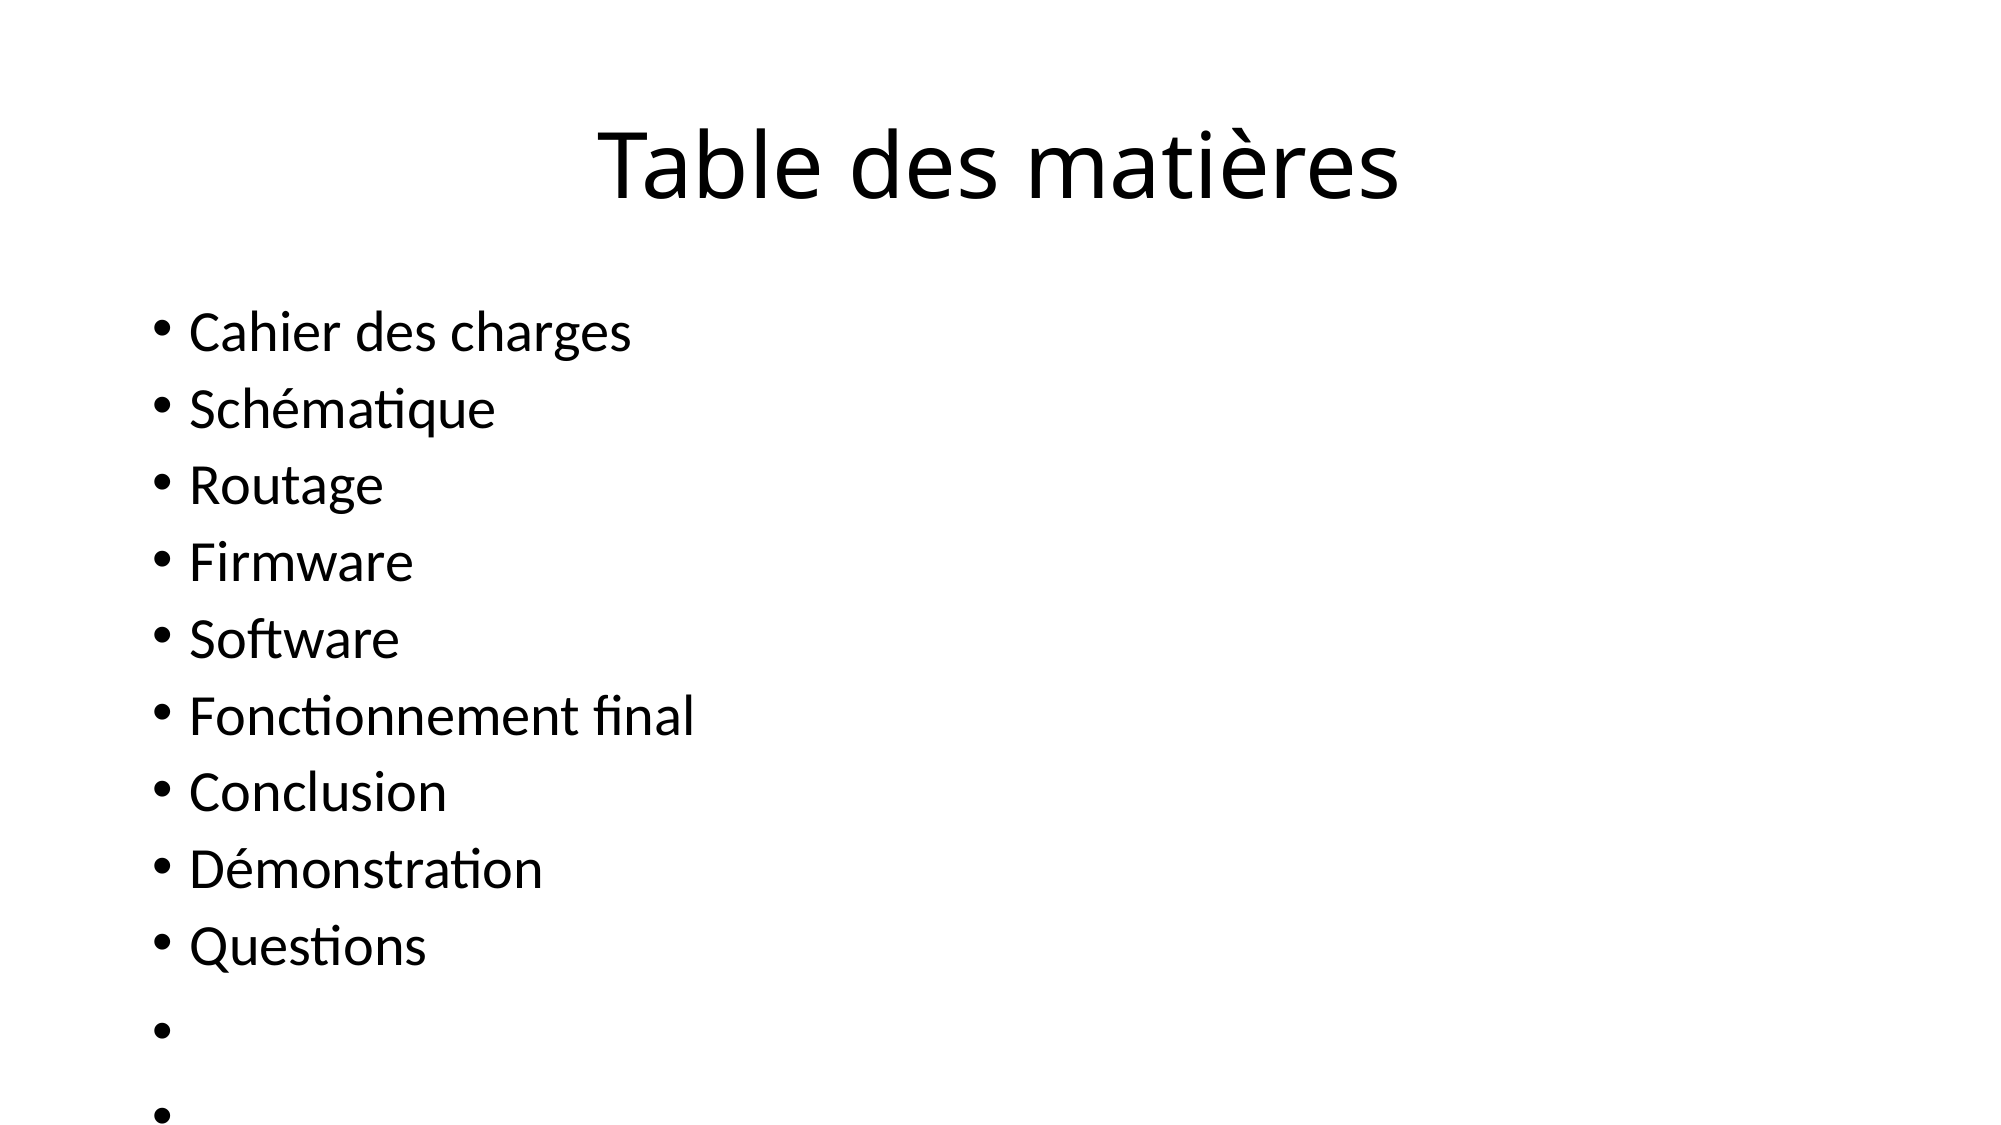

# Table des matières
Cahier des charges
Schématique
Routage
Firmware
Software
Fonctionnement final
Conclusion
Démonstration
Questions